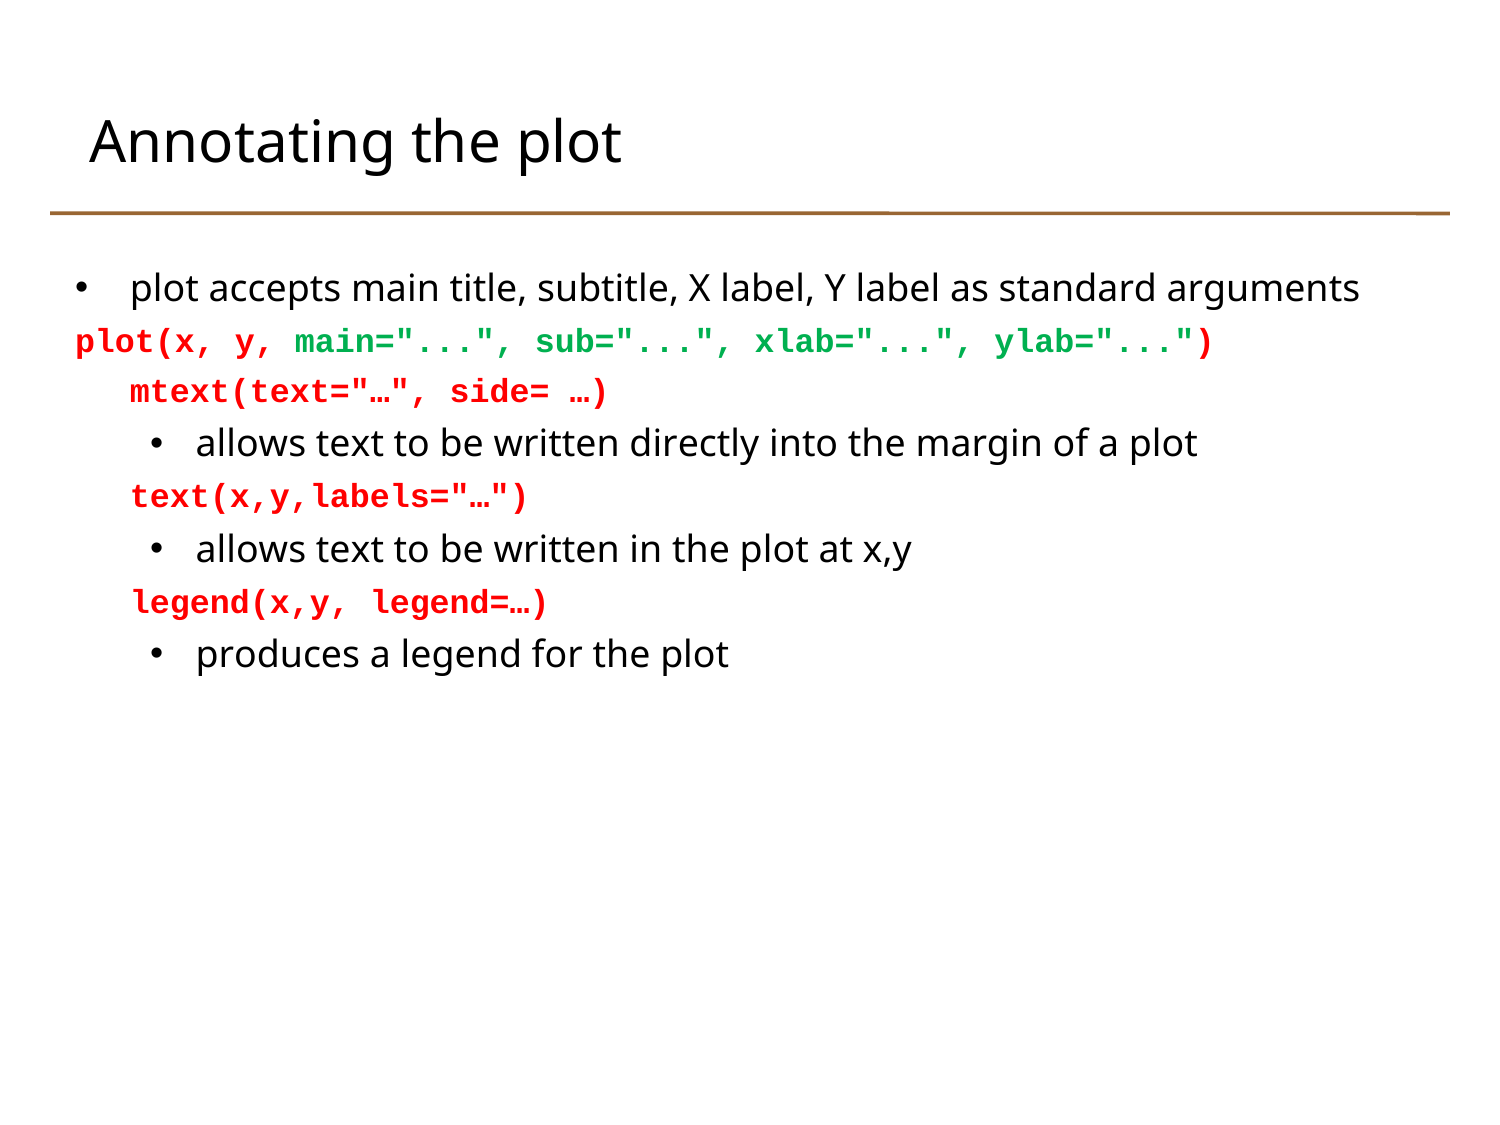

Annotating the plot
plot accepts main title, subtitle, X label, Y label as standard arguments
plot(x, y, main="...", sub="...", xlab="...", ylab="...")
	mtext(text="…", side= …)‏
allows text to be written directly into the margin of a plot
	text(x,y,labels="…")‏
allows text to be written in the plot at x,y
	legend(x,y, legend=…)‏
produces a legend for the plot